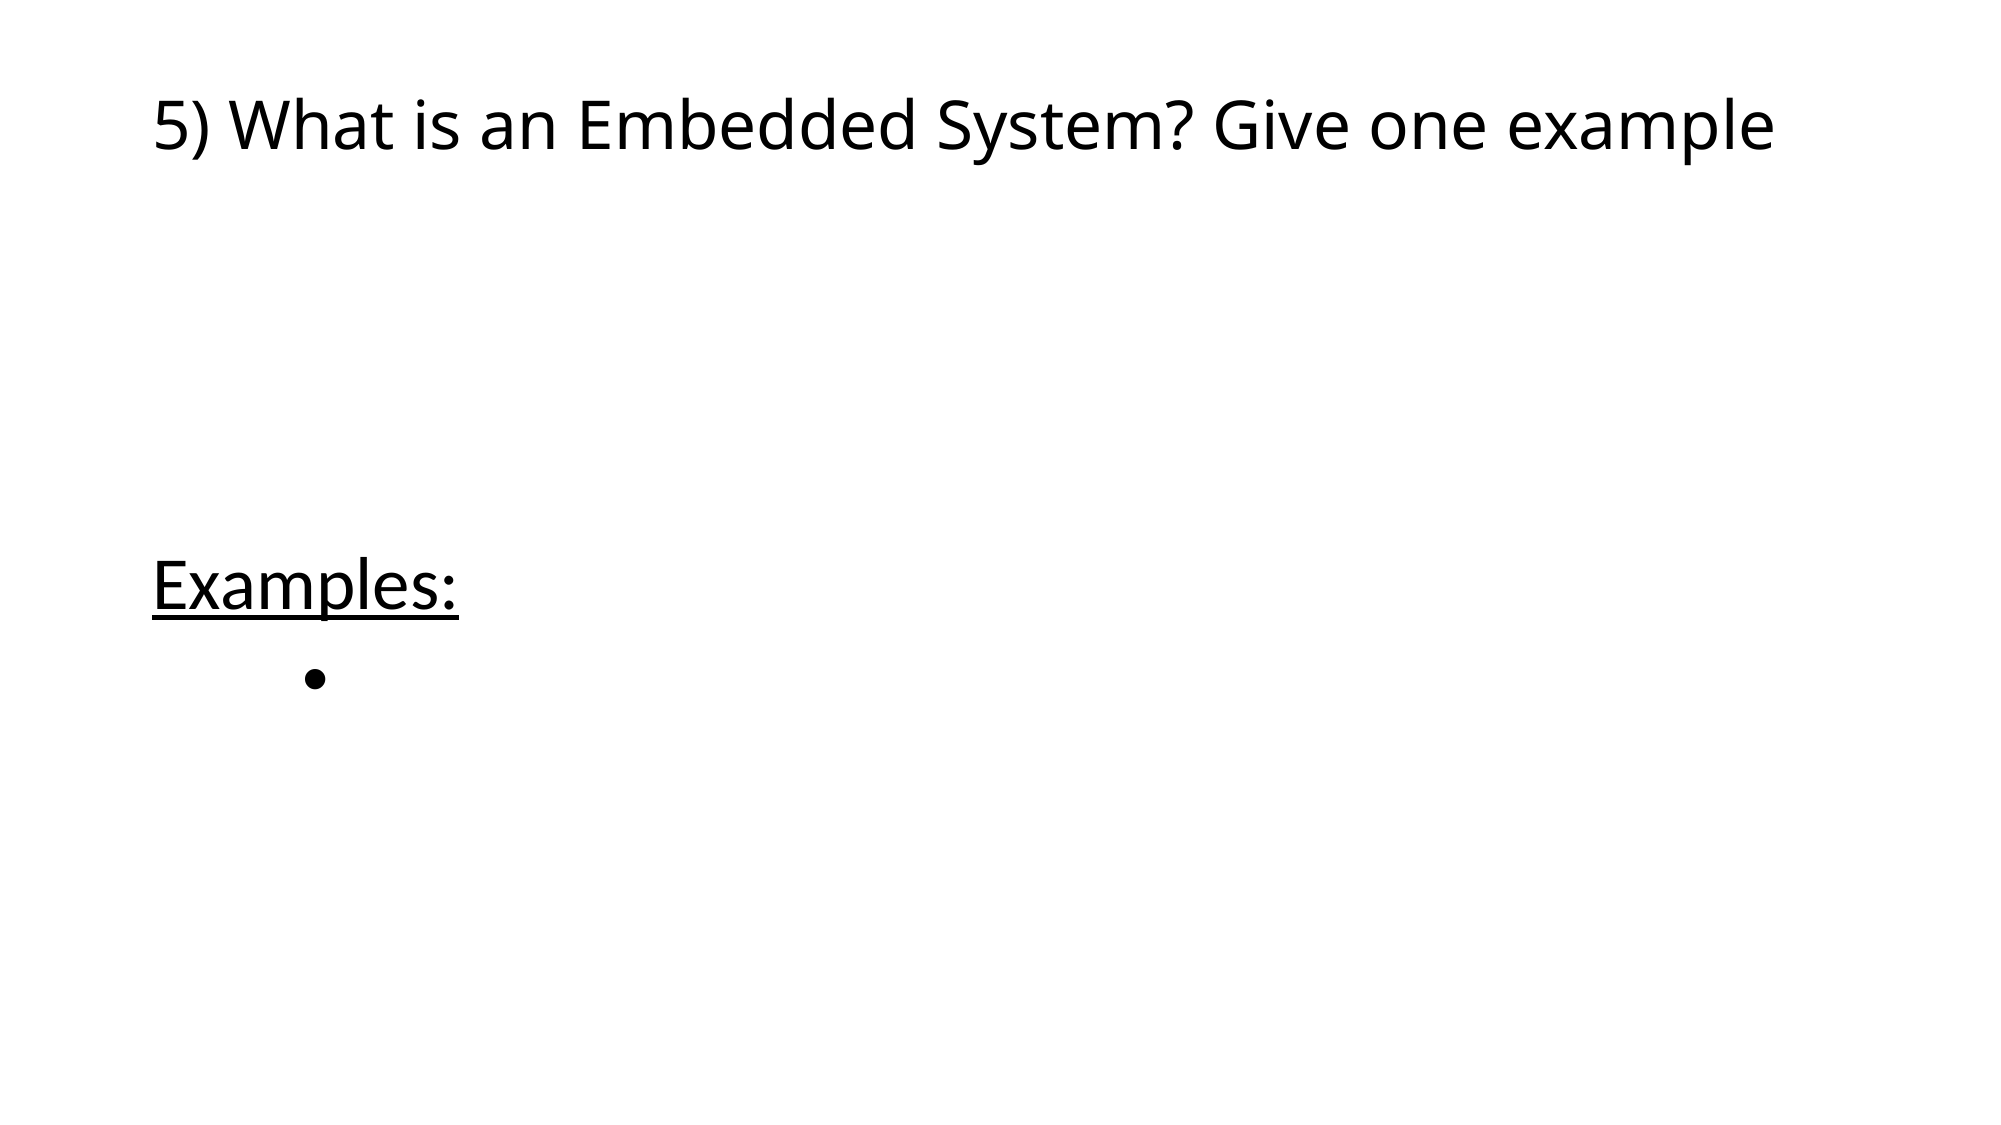

# 5) What is an Embedded System? Give one example
Examples: